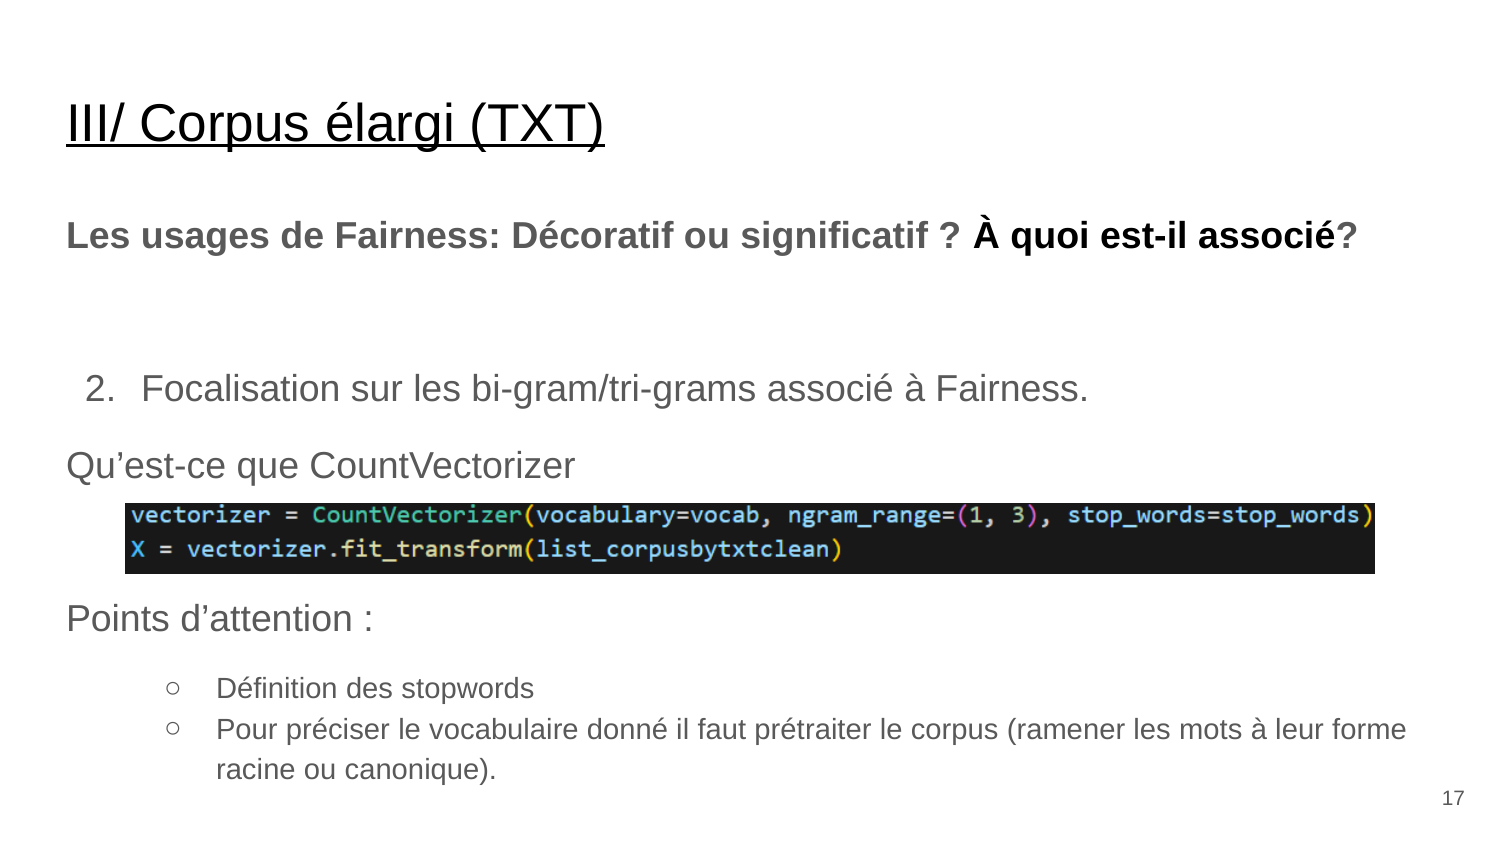

# III/ Corpus élargi (TXT)
Les usages de Fairness: Décoratif ou significatif ? À quoi est-il associé?
Focalisation sur les bi-gram/tri-grams associé à Fairness.
Qu’est-ce que CountVectorizer
Points d’attention :
Définition des stopwords
Pour préciser le vocabulaire donné il faut prétraiter le corpus (ramener les mots à leur forme racine ou canonique).